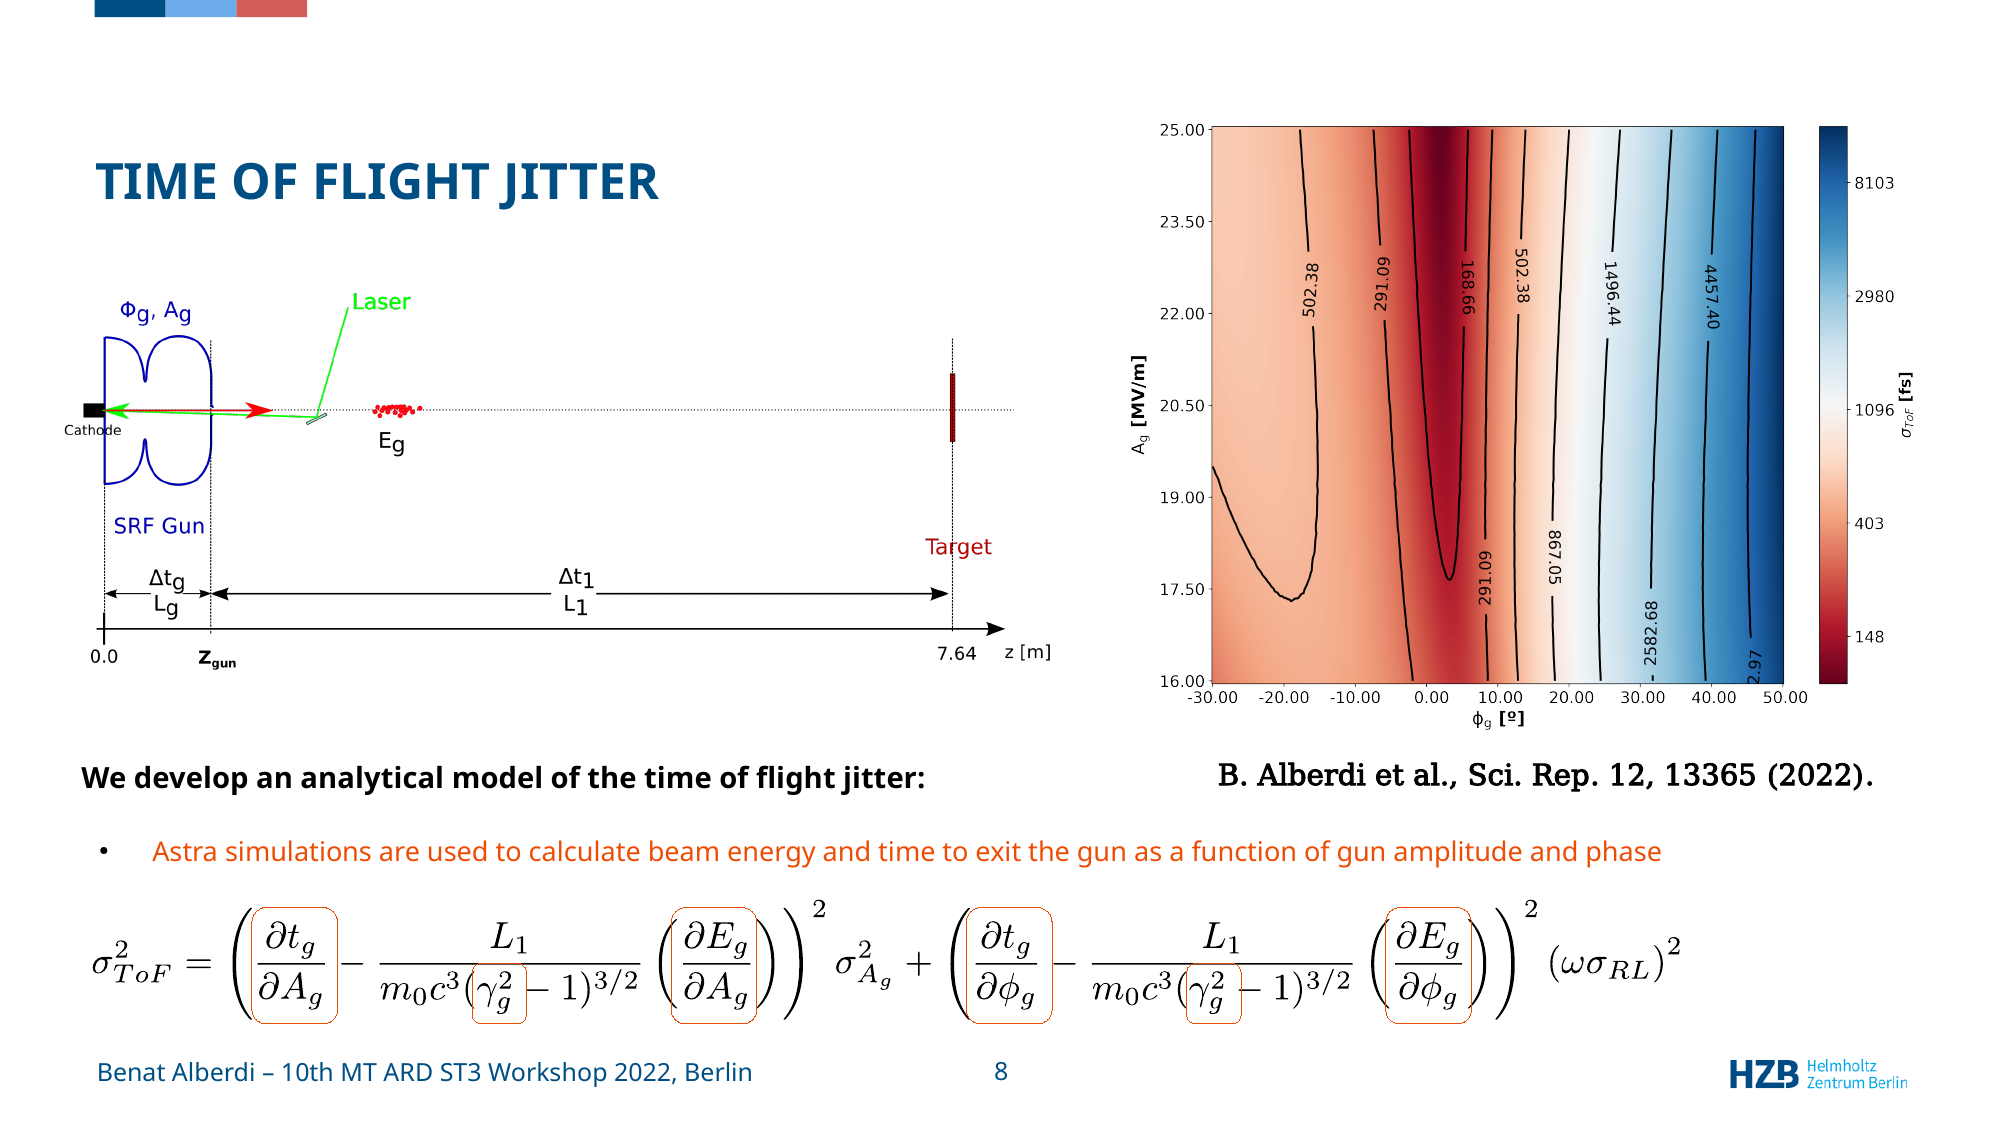

# Time of flight jitter
B. Alberdi et al., Sci. Rep. 12, 13365 (2022).
We develop an analytical model of the time of flight jitter:
Astra simulations are used to calculate beam energy and time to exit the gun as a function of gun amplitude and phase